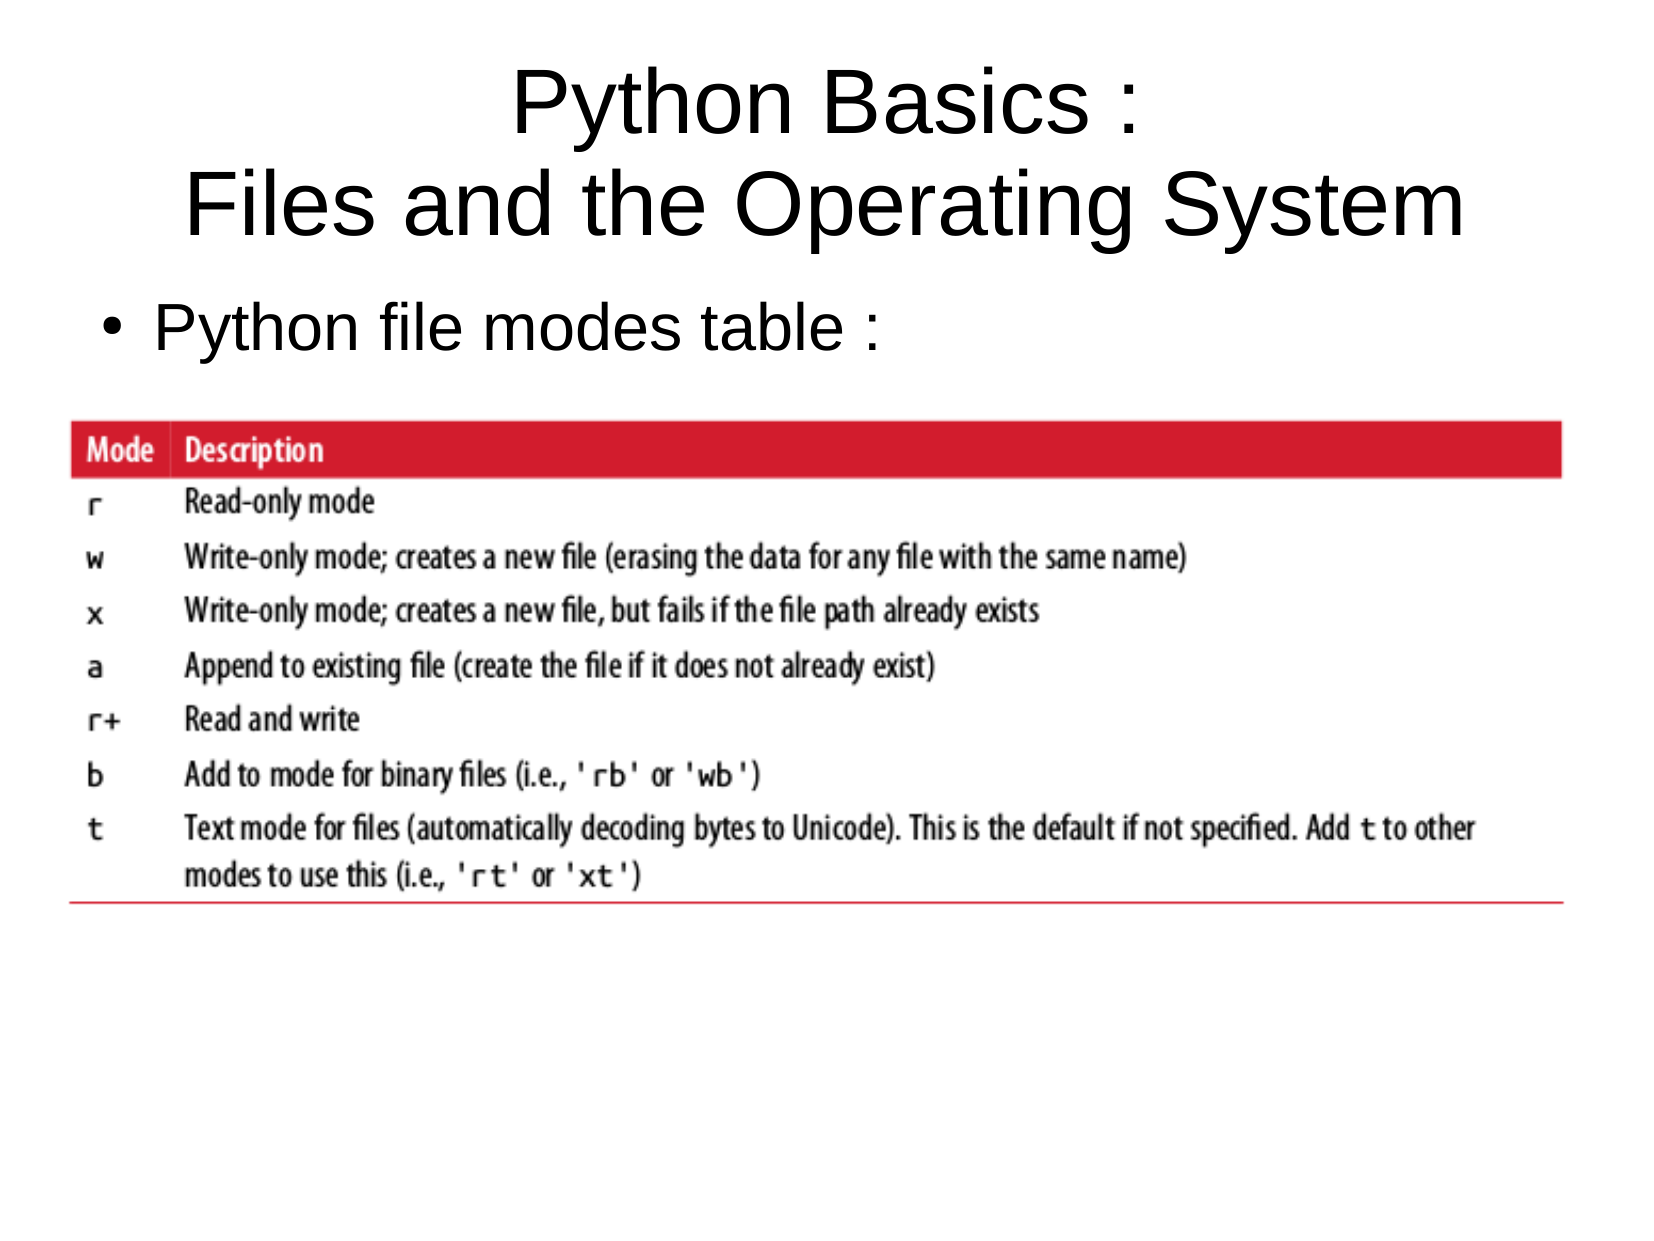

# Python Basics : Files and the Operating System
Python file modes table :